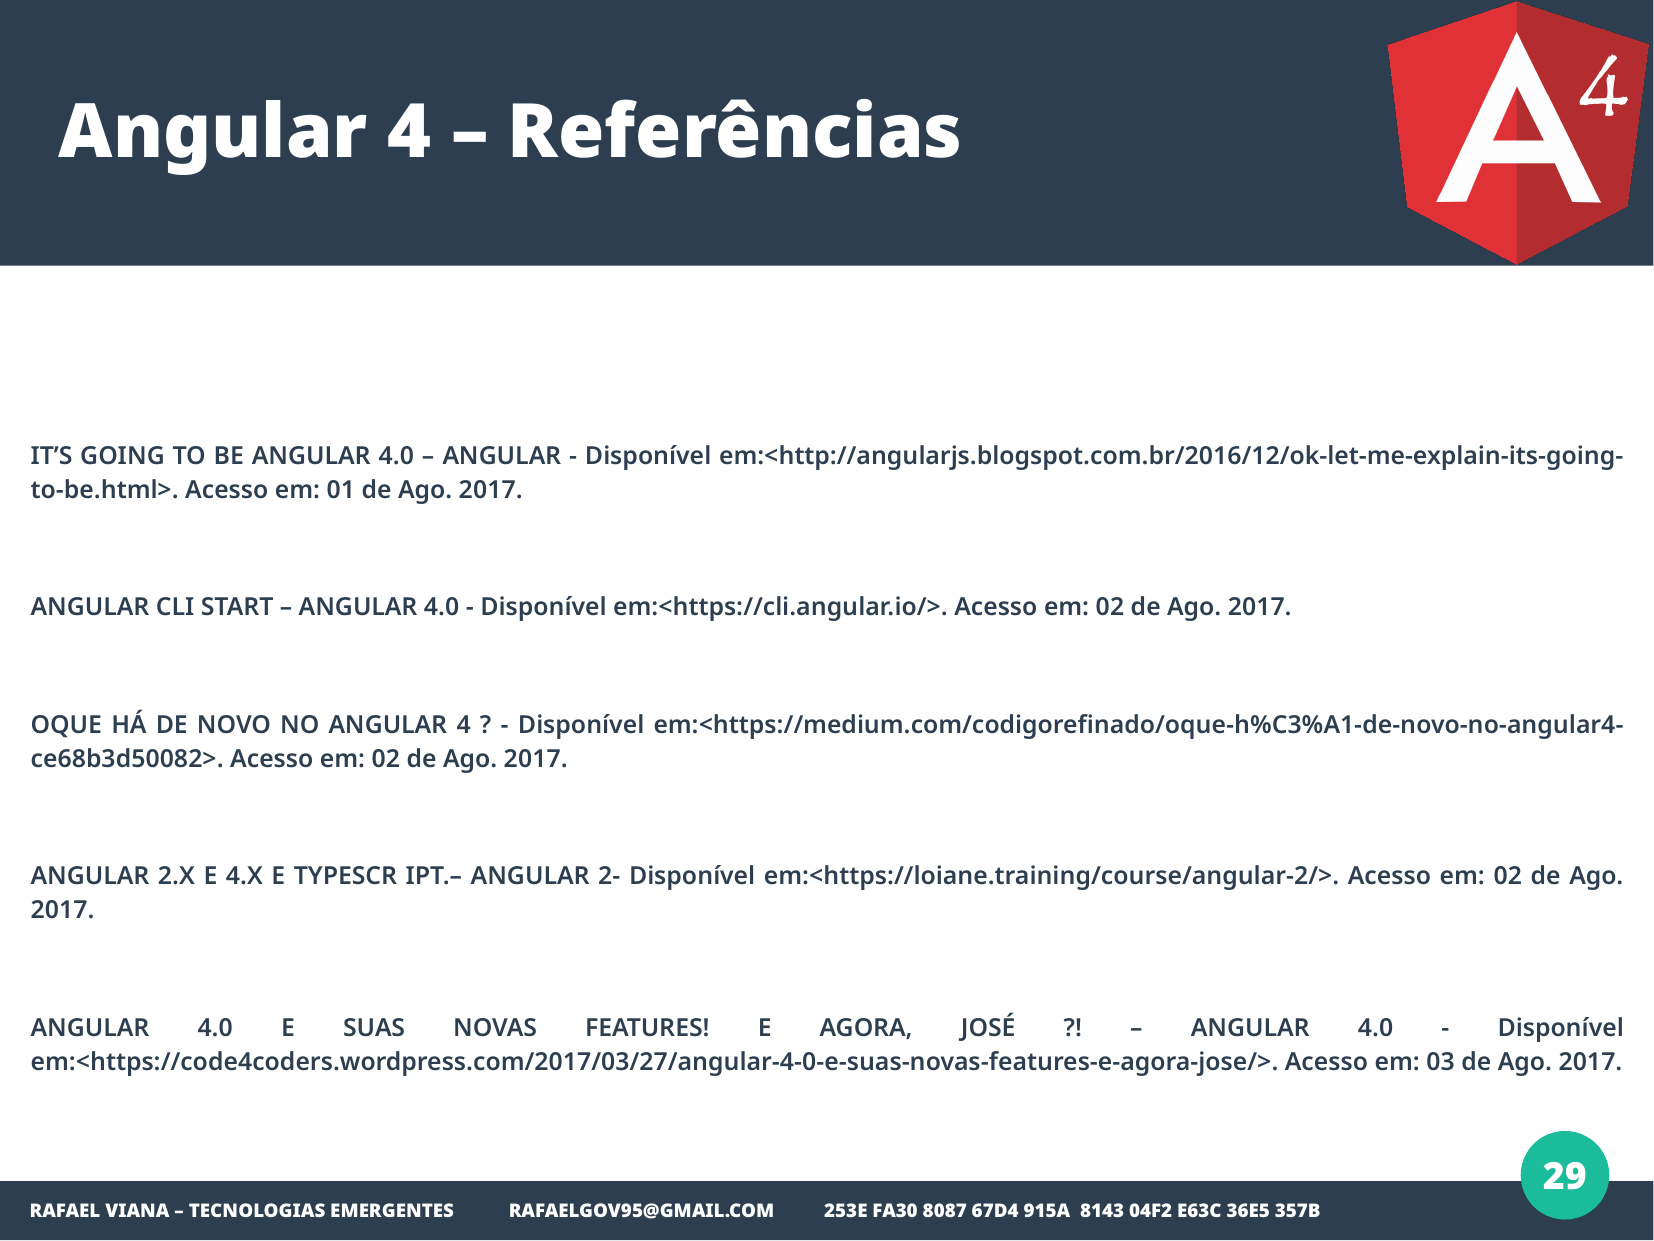

# Angular 4 – Referências
IT’S GOING TO BE ANGULAR 4.0 – ANGULAR - Disponível em:<http://angularjs.blogspot.com.br/2016/12/ok-let-me-explain-its-going-to-be.html>. Acesso em: 01 de Ago. 2017.
ANGULAR CLI START – ANGULAR 4.0 - Disponível em:<https://cli.angular.io/>. Acesso em: 02 de Ago. 2017.
OQUE HÁ DE NOVO NO ANGULAR 4 ? - Disponível em:<https://medium.com/codigorefinado/oque-h%C3%A1-de-novo-no-angular4-ce68b3d50082>. Acesso em: 02 de Ago. 2017.
ANGULAR 2.X E 4.X E TYPESCR IPT.– ANGULAR 2- Disponível em:<https://loiane.training/course/angular-2/>. Acesso em: 02 de Ago. 2017.
ANGULAR 4.0 E SUAS NOVAS FEATURES! E AGORA, JOSÉ ?! – ANGULAR 4.0 - Disponível em:<https://code4coders.wordpress.com/2017/03/27/angular-4-0-e-suas-novas-features-e-agora-jose/>. Acesso em: 03 de Ago. 2017.
29
RAFAEL VIANA – TECNOLOGIAS EMERGENTES RAFAELGOV95@GMAIL.COM 253E FA30 8087 67D4 915A 8143 04F2 E63C 36E5 357B